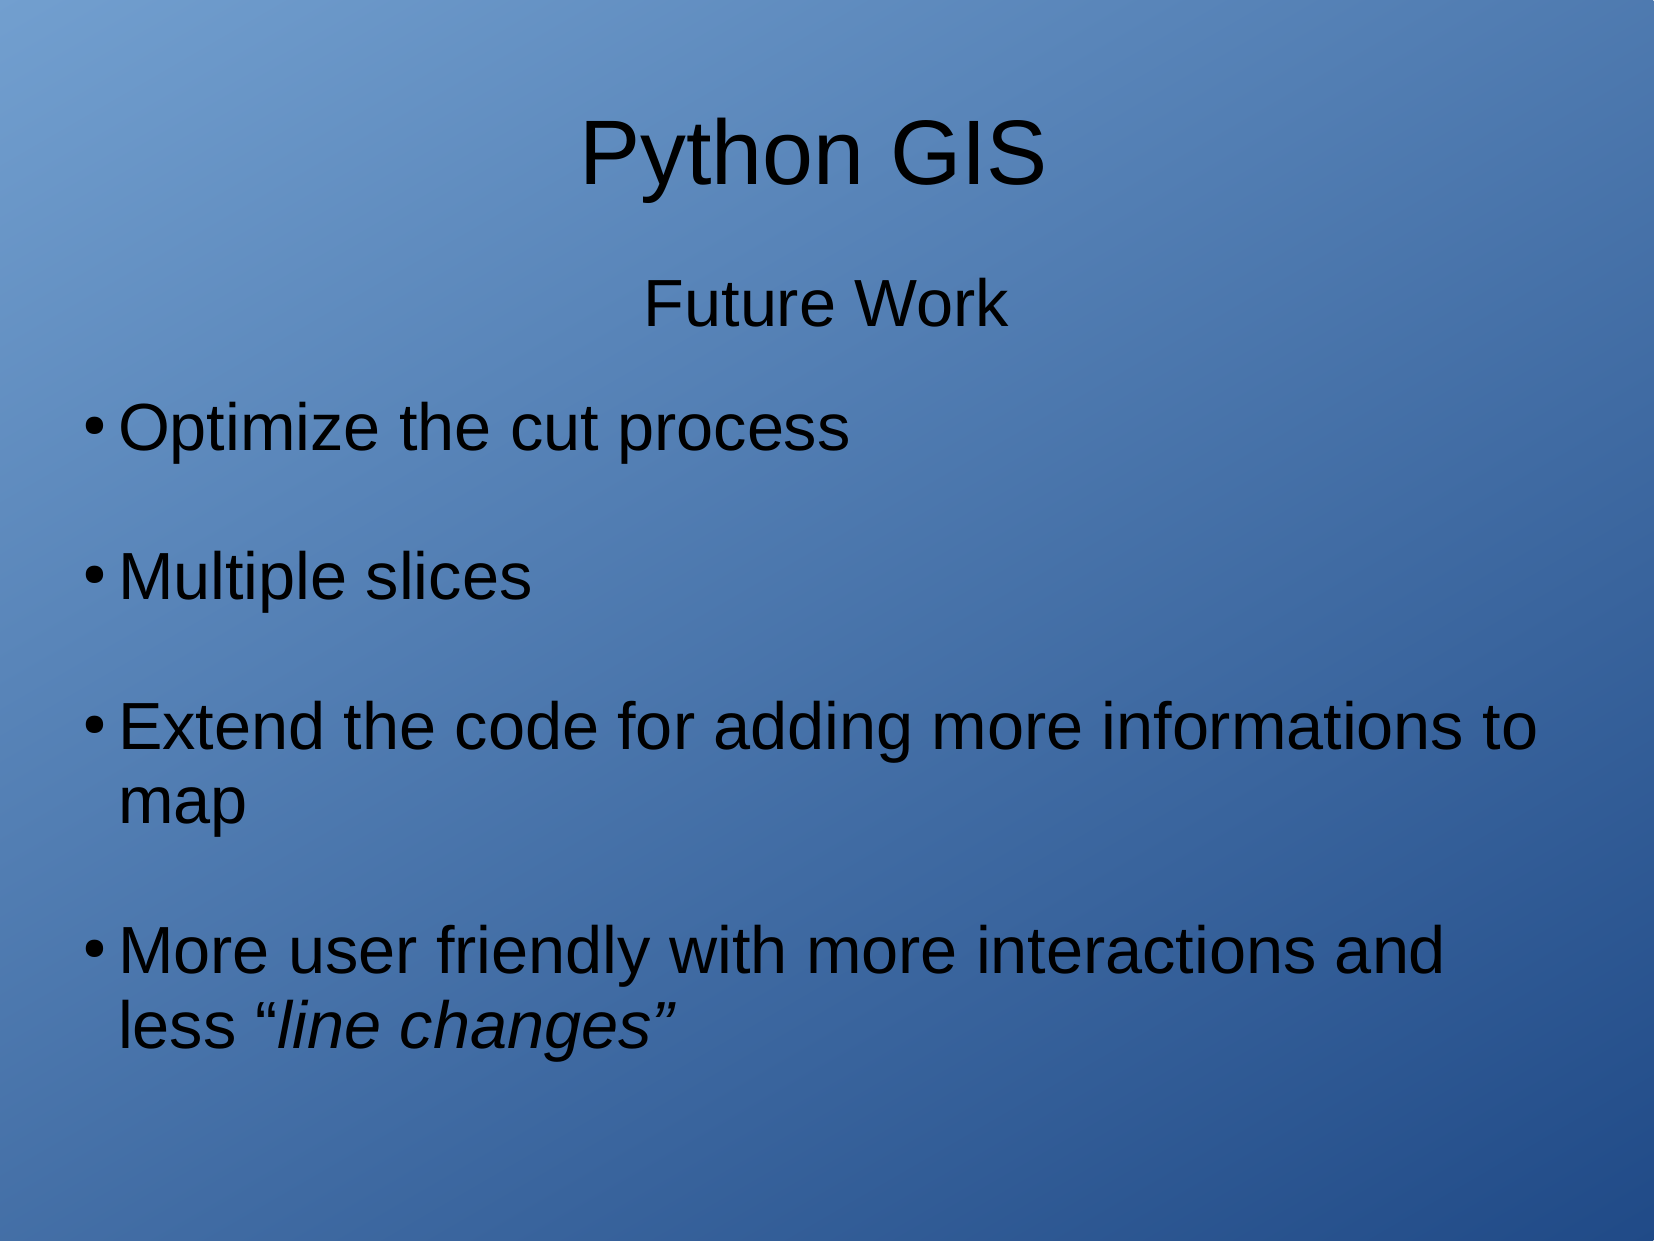

# Python GIS
Future Work
Optimize the cut process
Multiple slices
Extend the code for adding more informations to map
More user friendly with more interactions and less “line changes”